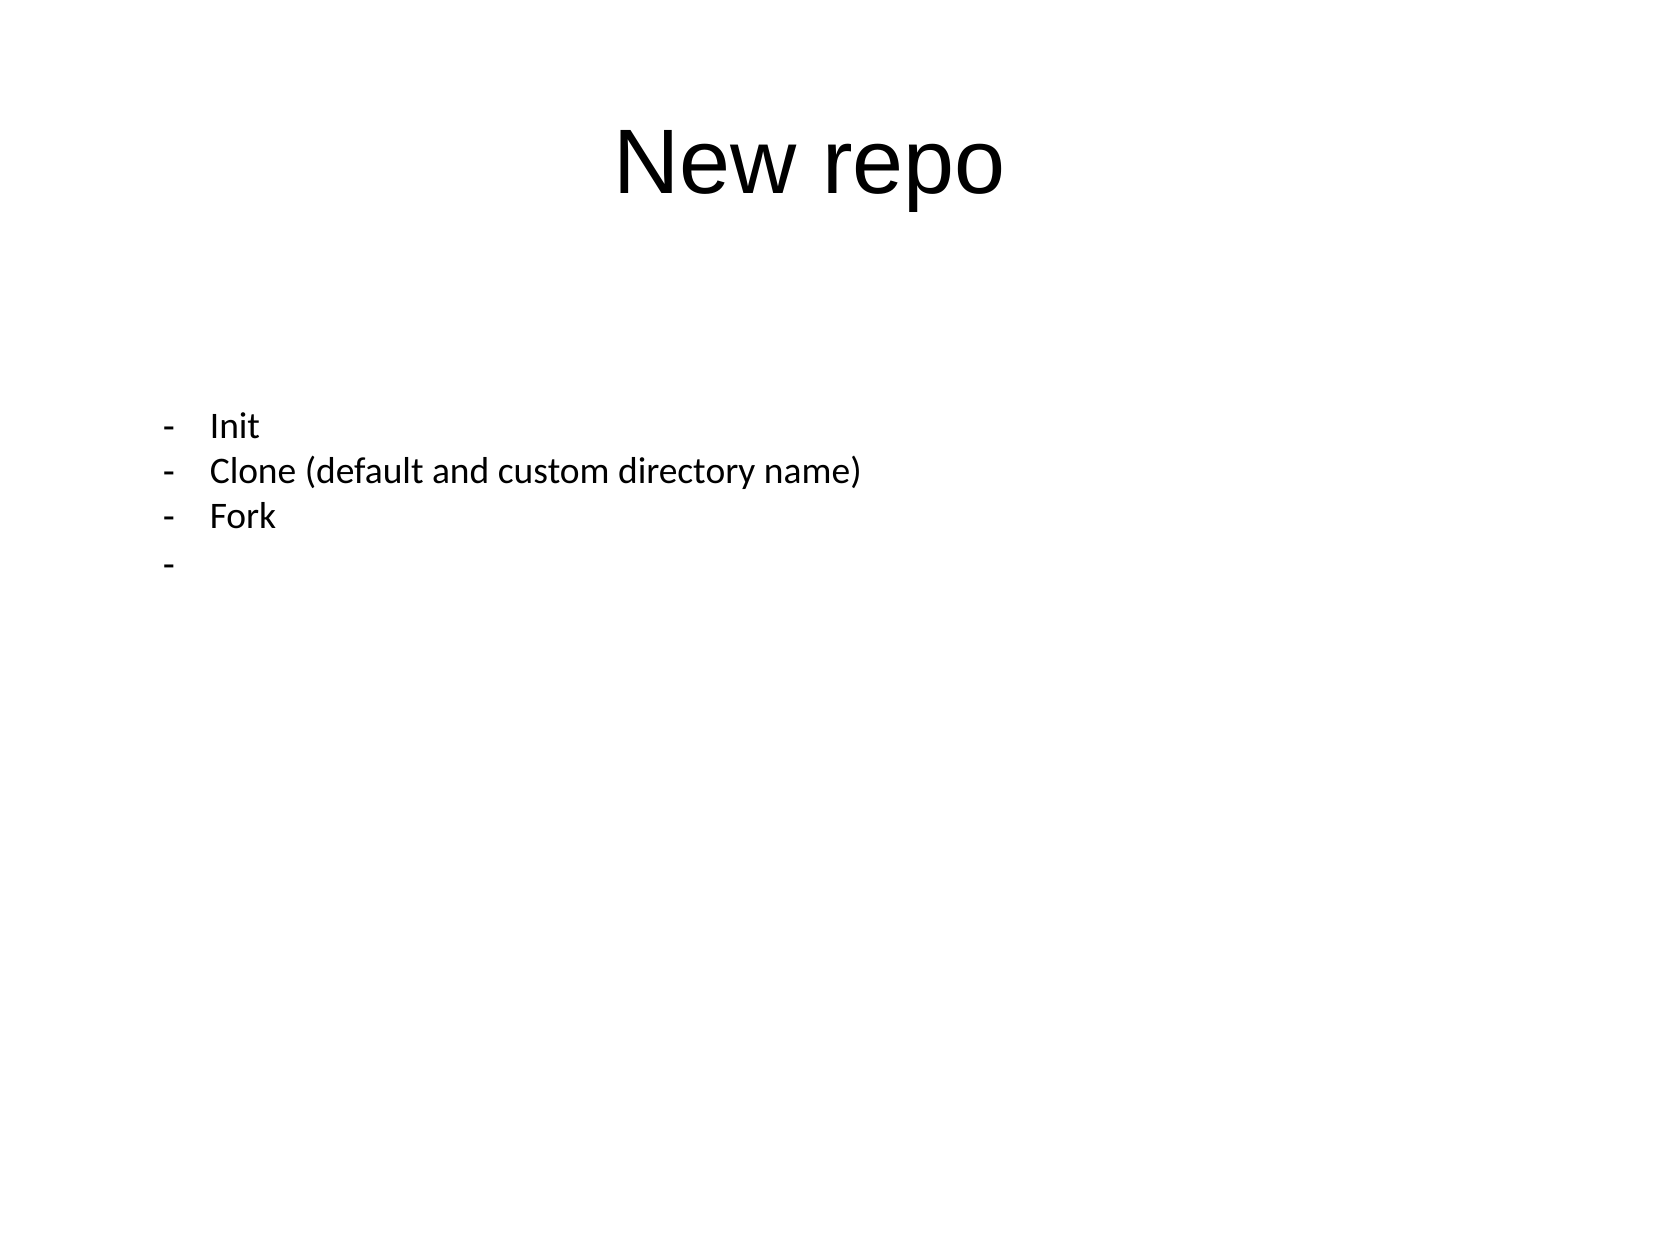

# New repo
Init
Clone (default and custom directory name)
Fork